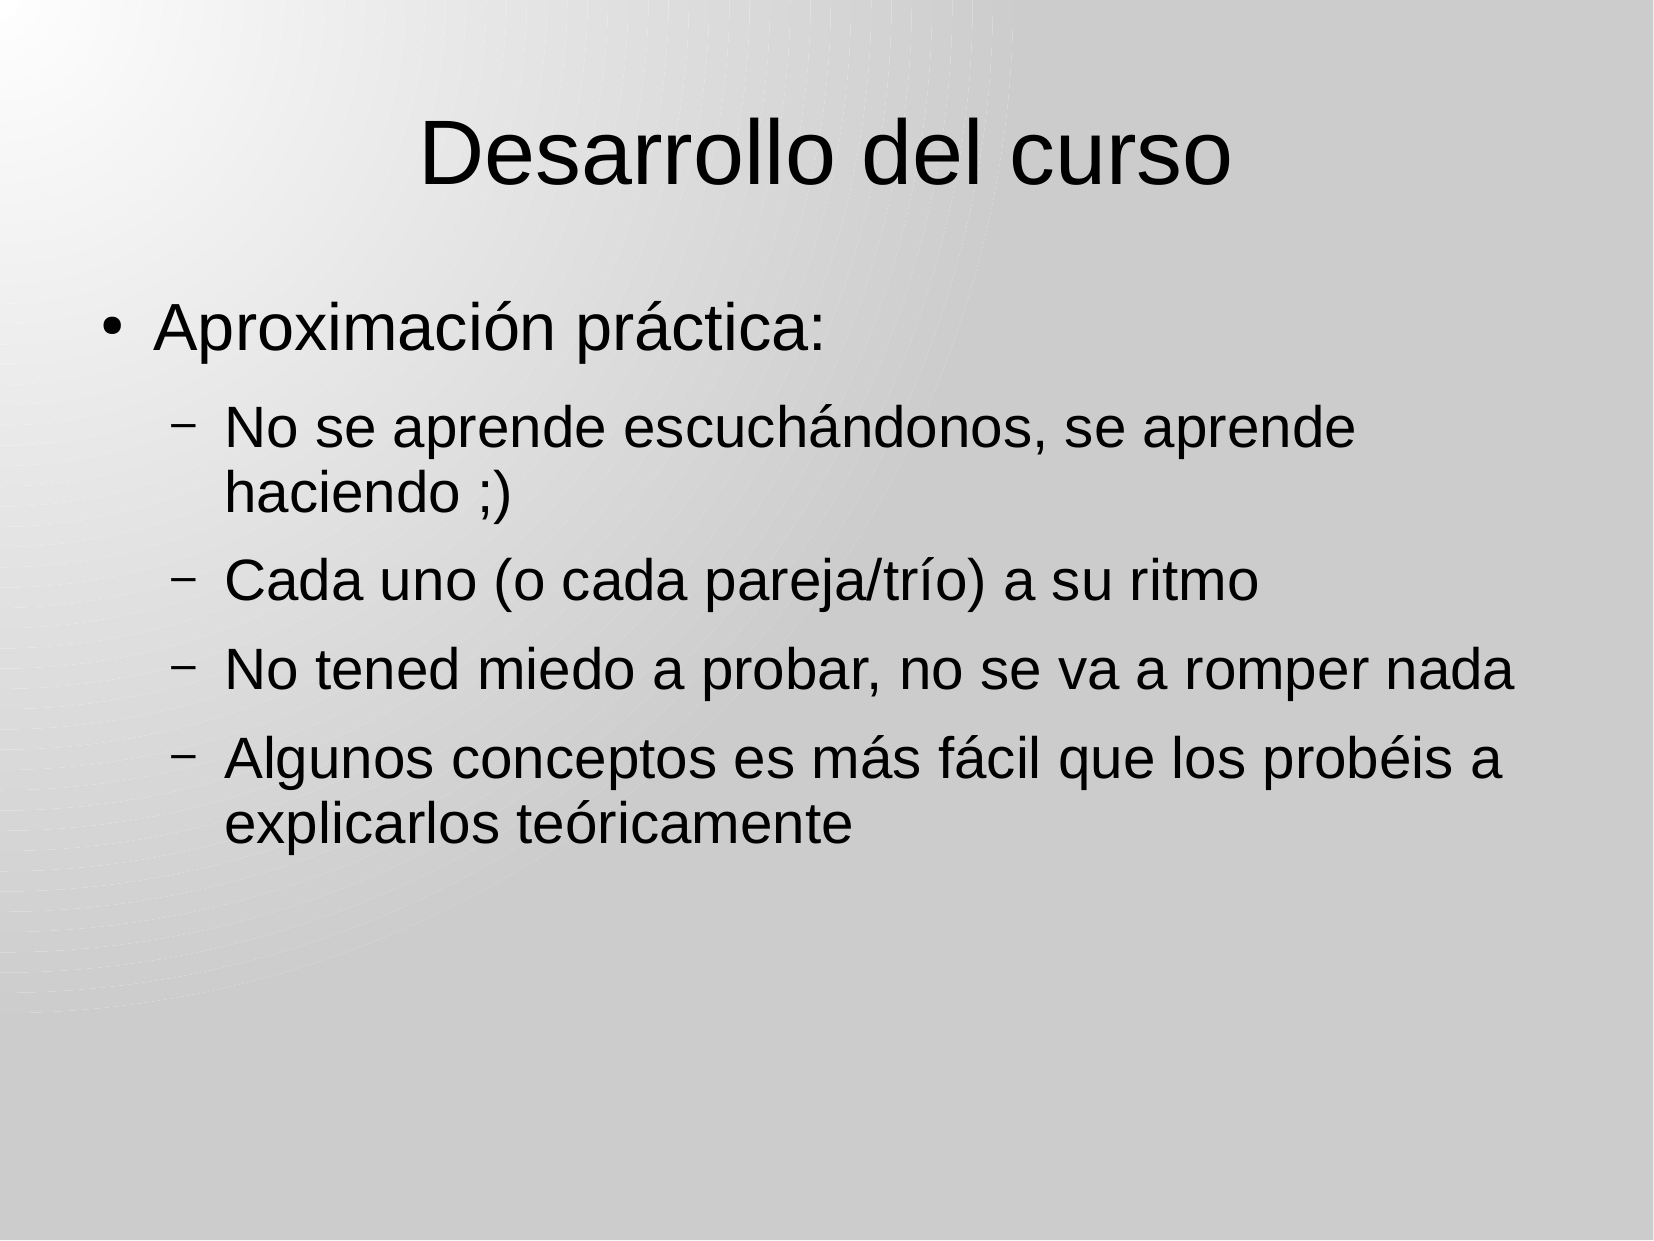

# Desarrollo del curso
Aproximación práctica:
No se aprende escuchándonos, se aprende haciendo ;)
Cada uno (o cada pareja/trío) a su ritmo
No tened miedo a probar, no se va a romper nada
Algunos conceptos es más fácil que los probéis a explicarlos teóricamente